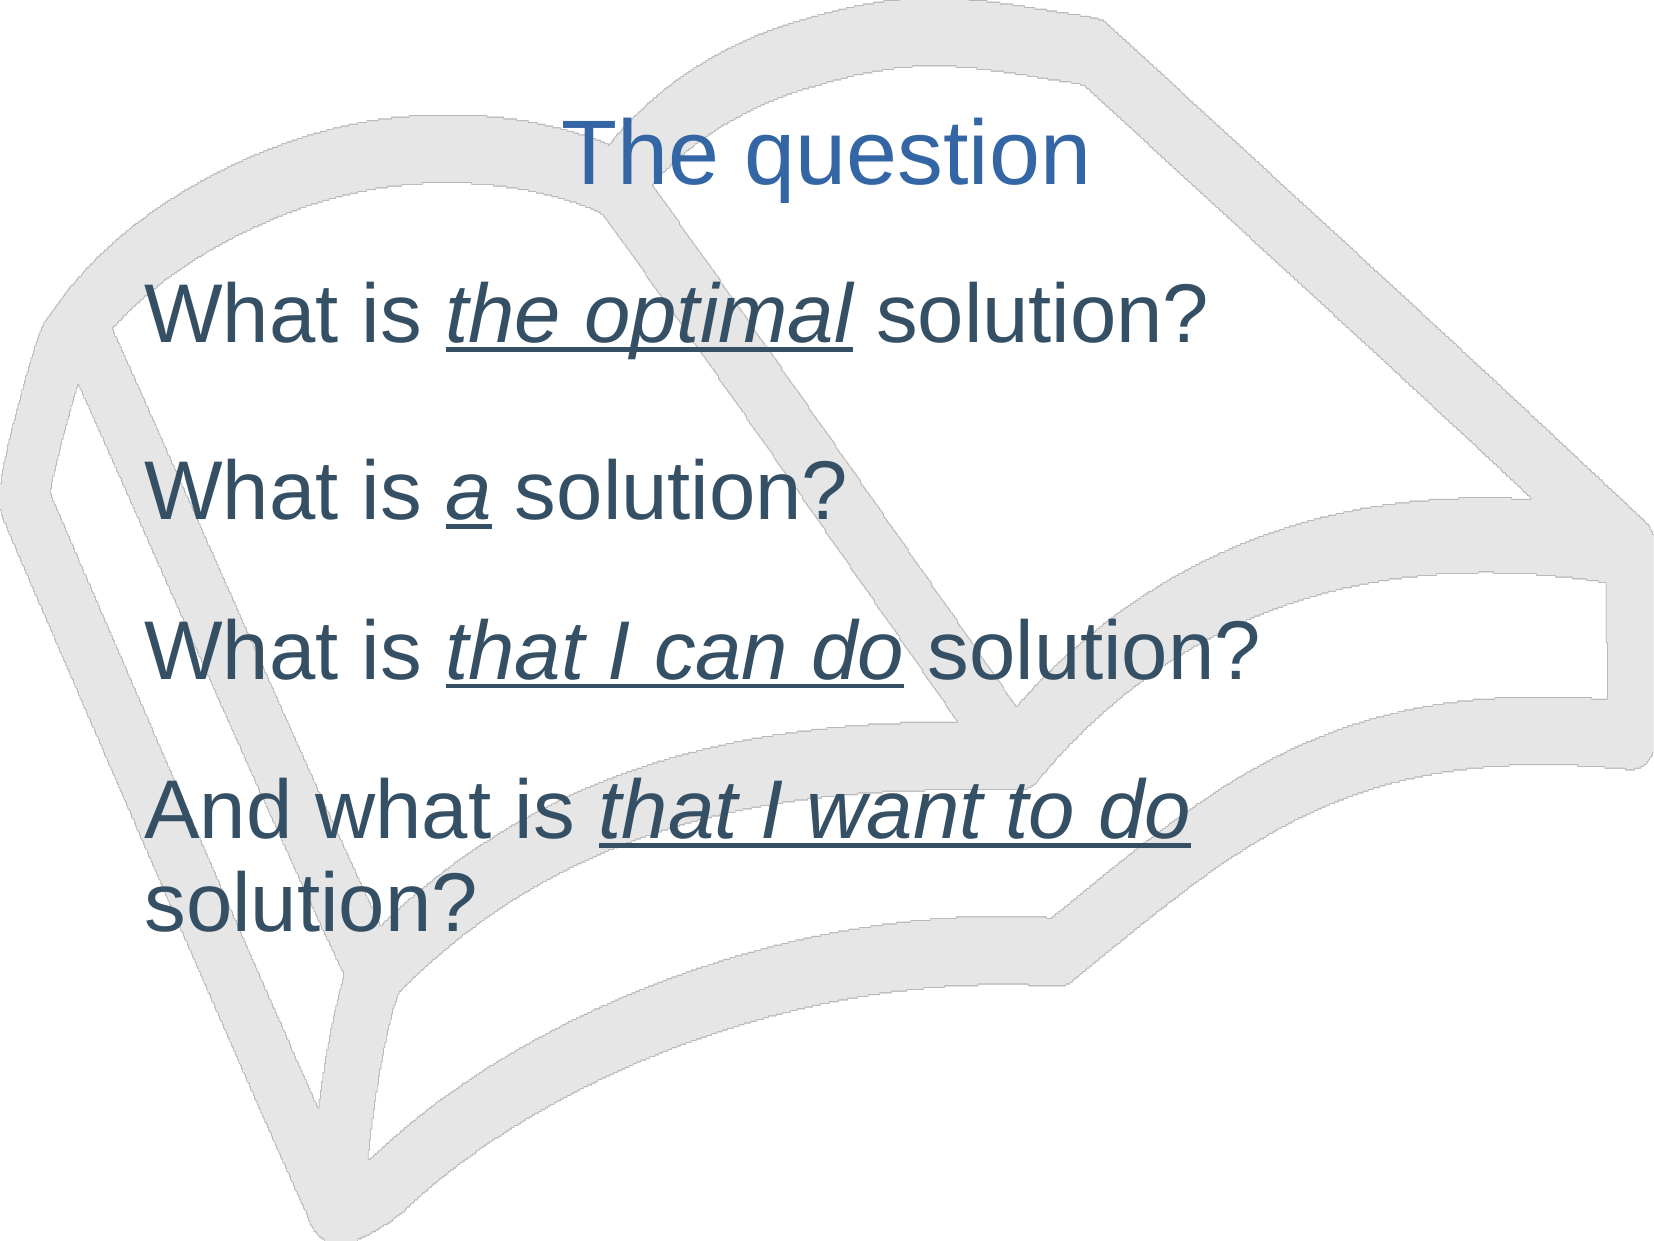

# The question
What is the optimal solution?
What is a solution?
What is that I can do solution?
And what is that I want to do solution?